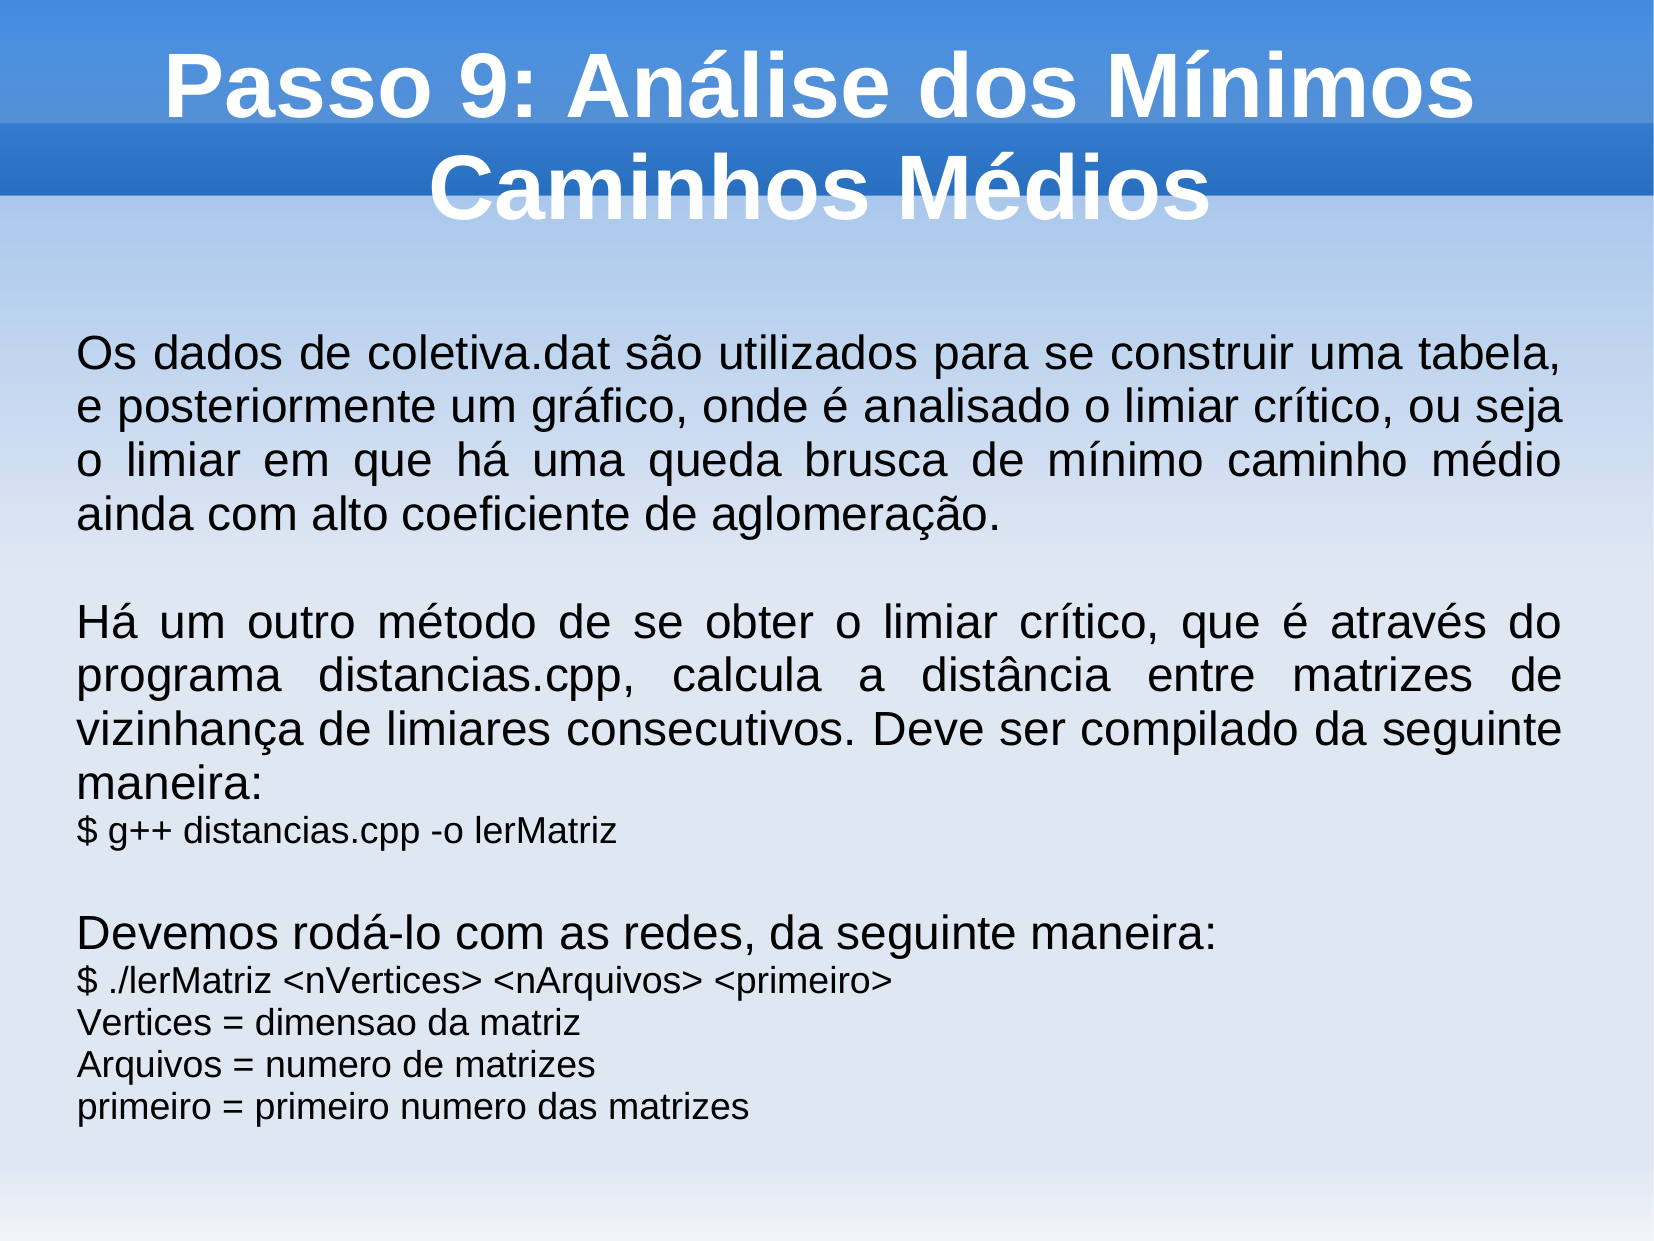

# Passo 9: Análise dos Mínimos Caminhos Médios
Os dados de coletiva.dat são utilizados para se construir uma tabela, e posteriormente um gráfico, onde é analisado o limiar crítico, ou seja o limiar em que há uma queda brusca de mínimo caminho médio ainda com alto coeficiente de aglomeração.
Há um outro método de se obter o limiar crítico, que é através do programa distancias.cpp, calcula a distância entre matrizes de vizinhança de limiares consecutivos. Deve ser compilado da seguinte maneira:
$ g++ distancias.cpp -o lerMatriz
Devemos rodá-lo com as redes, da seguinte maneira:
$ ./lerMatriz <nVertices> <nArquivos> <primeiro>
Vertices = dimensao da matriz
Arquivos = numero de matrizes
primeiro = primeiro numero das matrizes